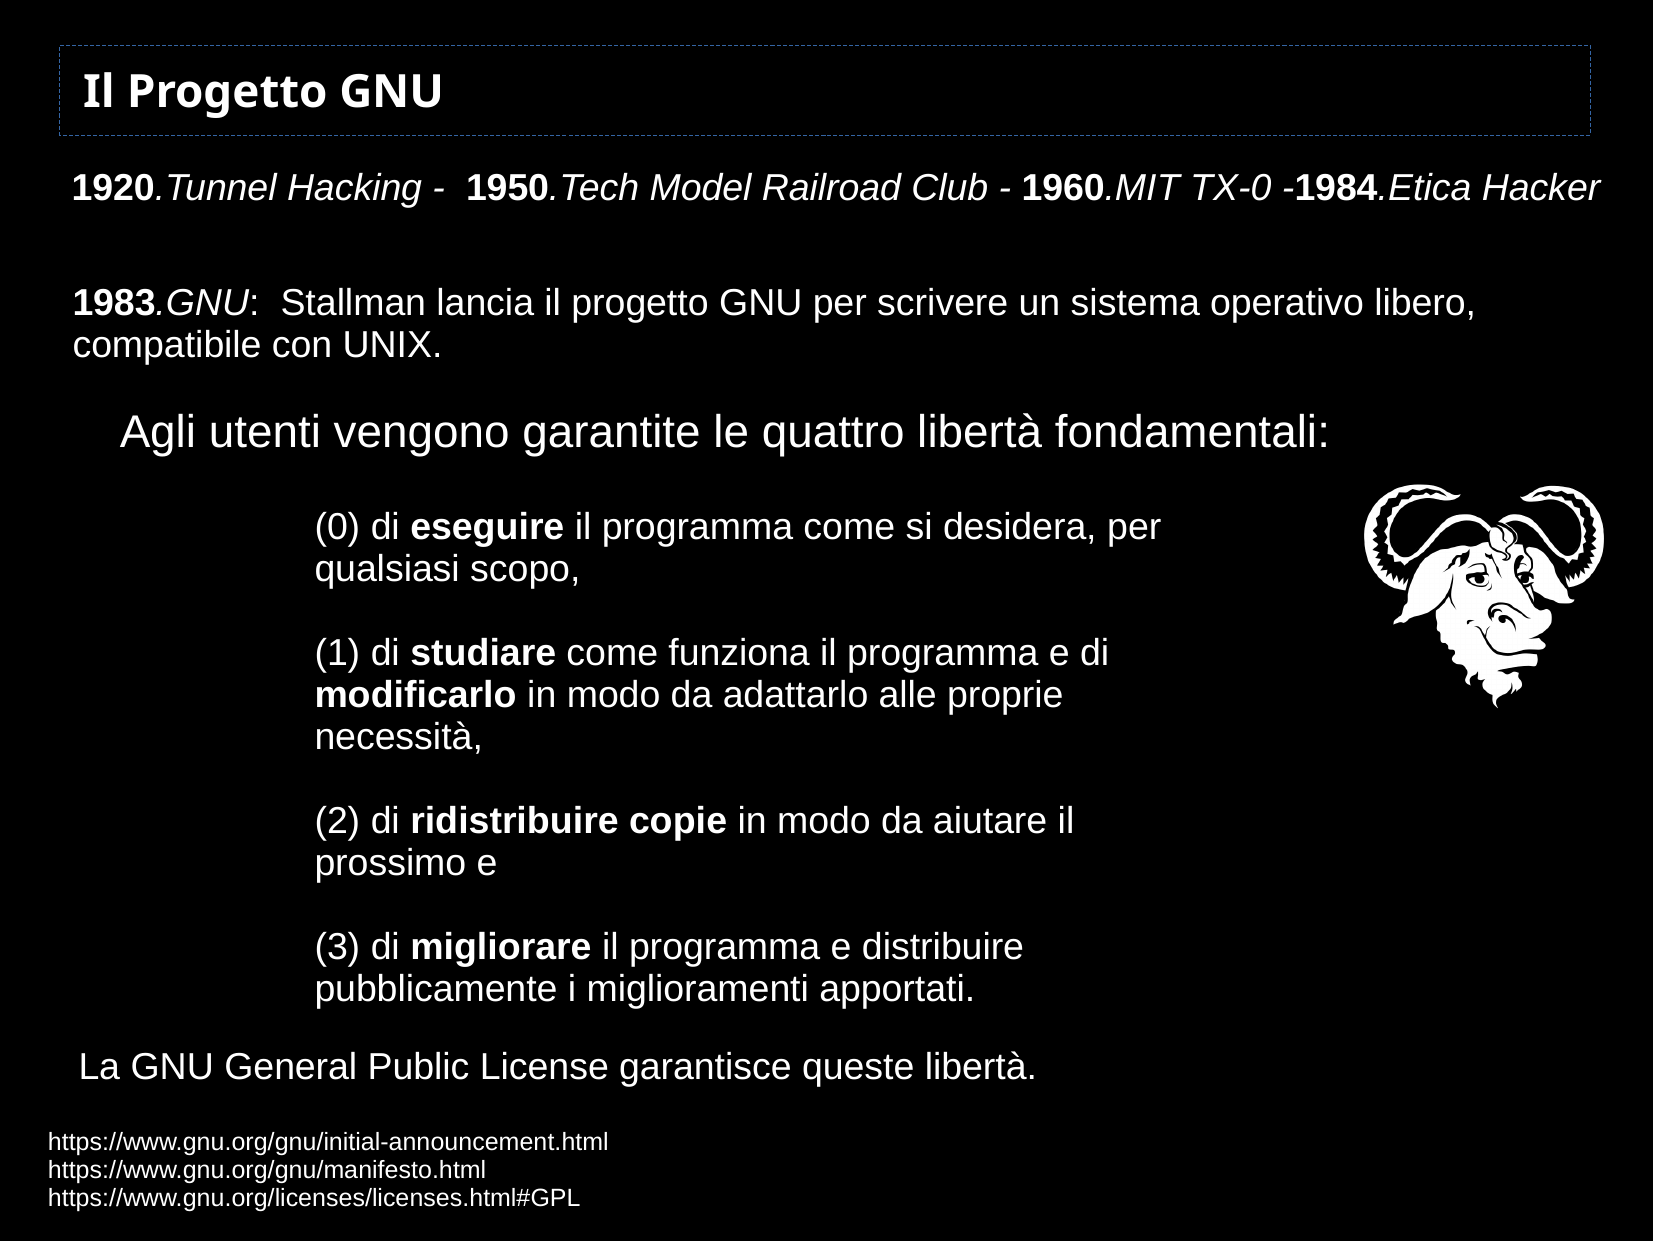

# Il Progetto GNU
1920.Tunnel Hacking - 1950.Tech Model Railroad Club - 1960.MIT TX-0 -1984.Etica Hacker
1983.GNU: Stallman lancia il progetto GNU per scrivere un sistema operativo libero, compatibile con UNIX.
Agli utenti vengono garantite le quattro libertà fondamentali:
(0) di eseguire il programma come si desidera, per qualsiasi scopo,
(1) di studiare come funziona il programma e di modificarlo in modo da adattarlo alle proprie necessità,
(2) di ridistribuire copie in modo da aiutare il prossimo e
(3) di migliorare il programma e distribuire pubblicamente i miglioramenti apportati.
La GNU General Public License garantisce queste libertà.
https://www.gnu.org/gnu/initial-announcement.html
https://www.gnu.org/gnu/manifesto.html
https://www.gnu.org/licenses/licenses.html#GPL